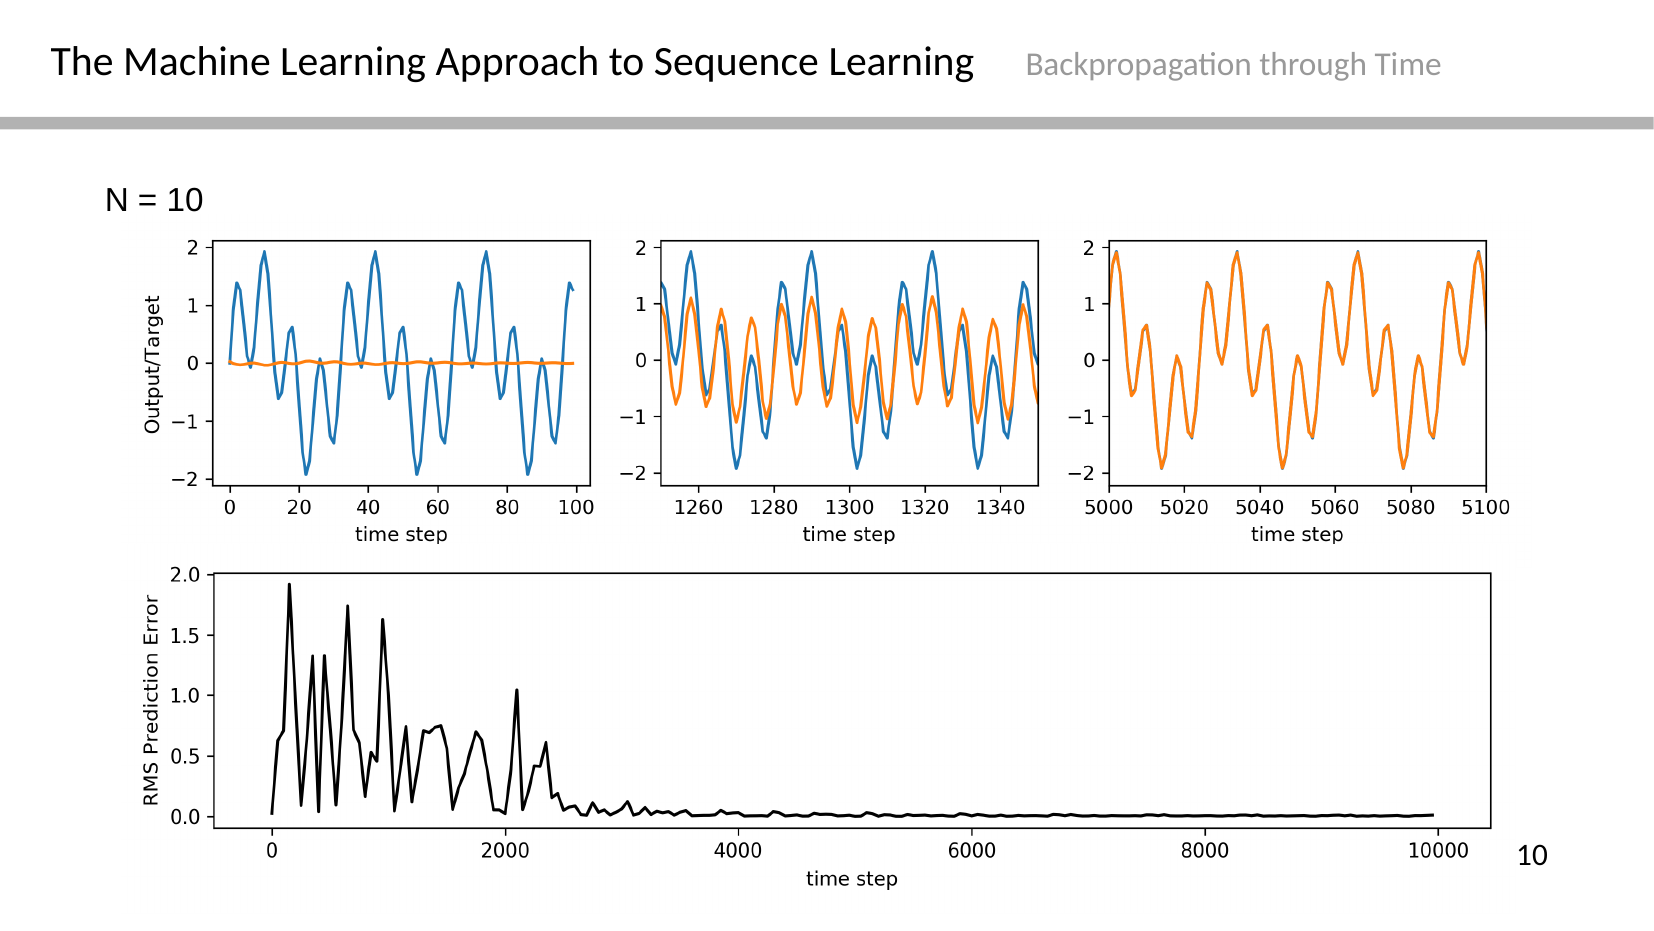

The Machine Learning Approach to Sequence Learning	Backpropagation through Time
N = 10